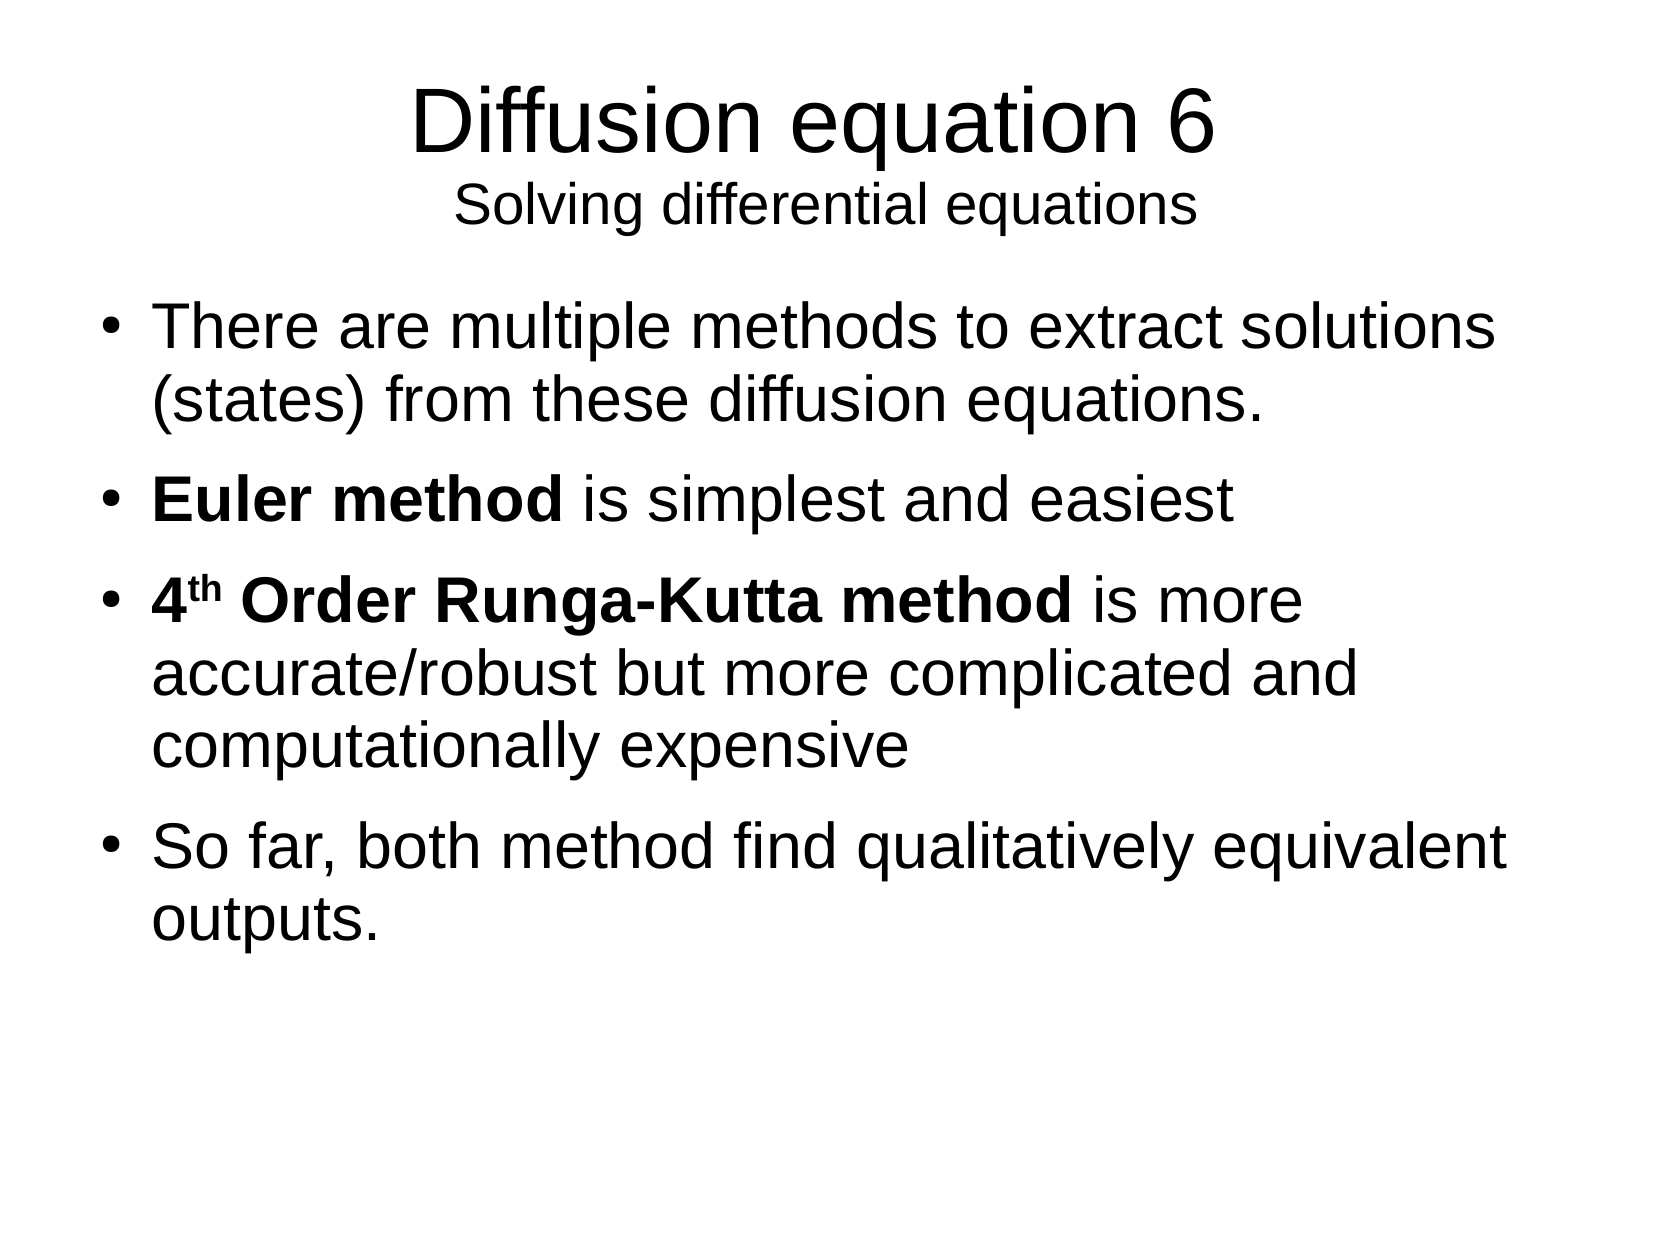

# Diffusion equation 6 Solving differential equations
There are multiple methods to extract solutions (states) from these diffusion equations.
Euler method is simplest and easiest
4th Order Runga-Kutta method is more accurate/robust but more complicated and computationally expensive
So far, both method find qualitatively equivalent outputs.